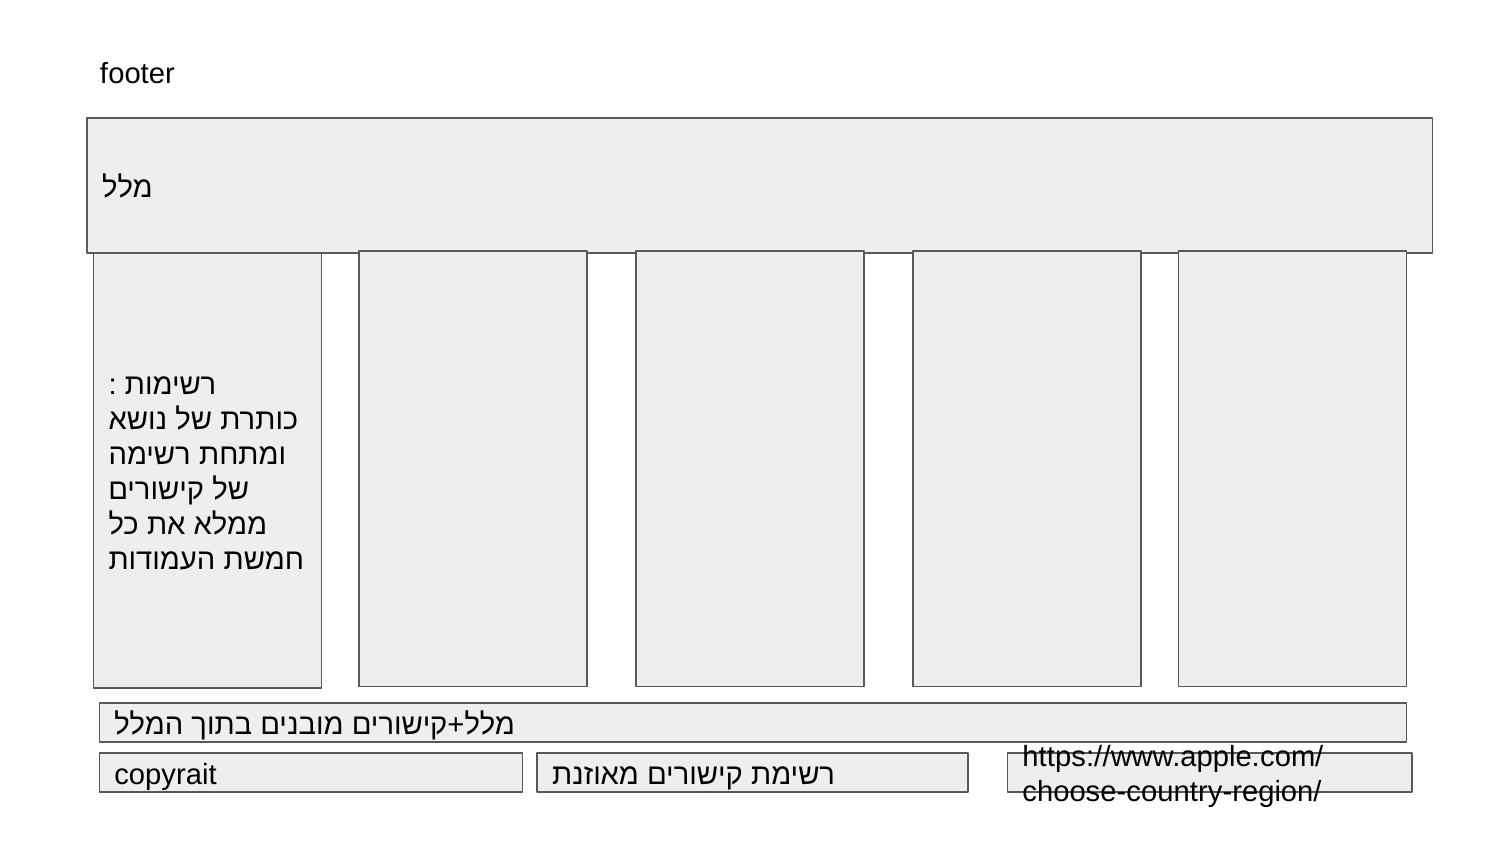

footer
מלל
רשימות :
כותרת של נושא
ומתחת רשימה של קישורים
ממלא את כל חמשת העמודות
מלל+קישורים מובנים בתוך המלל
copyrait
רשימת קישורים מאוזנת
https://www.apple.com/choose-country-region/